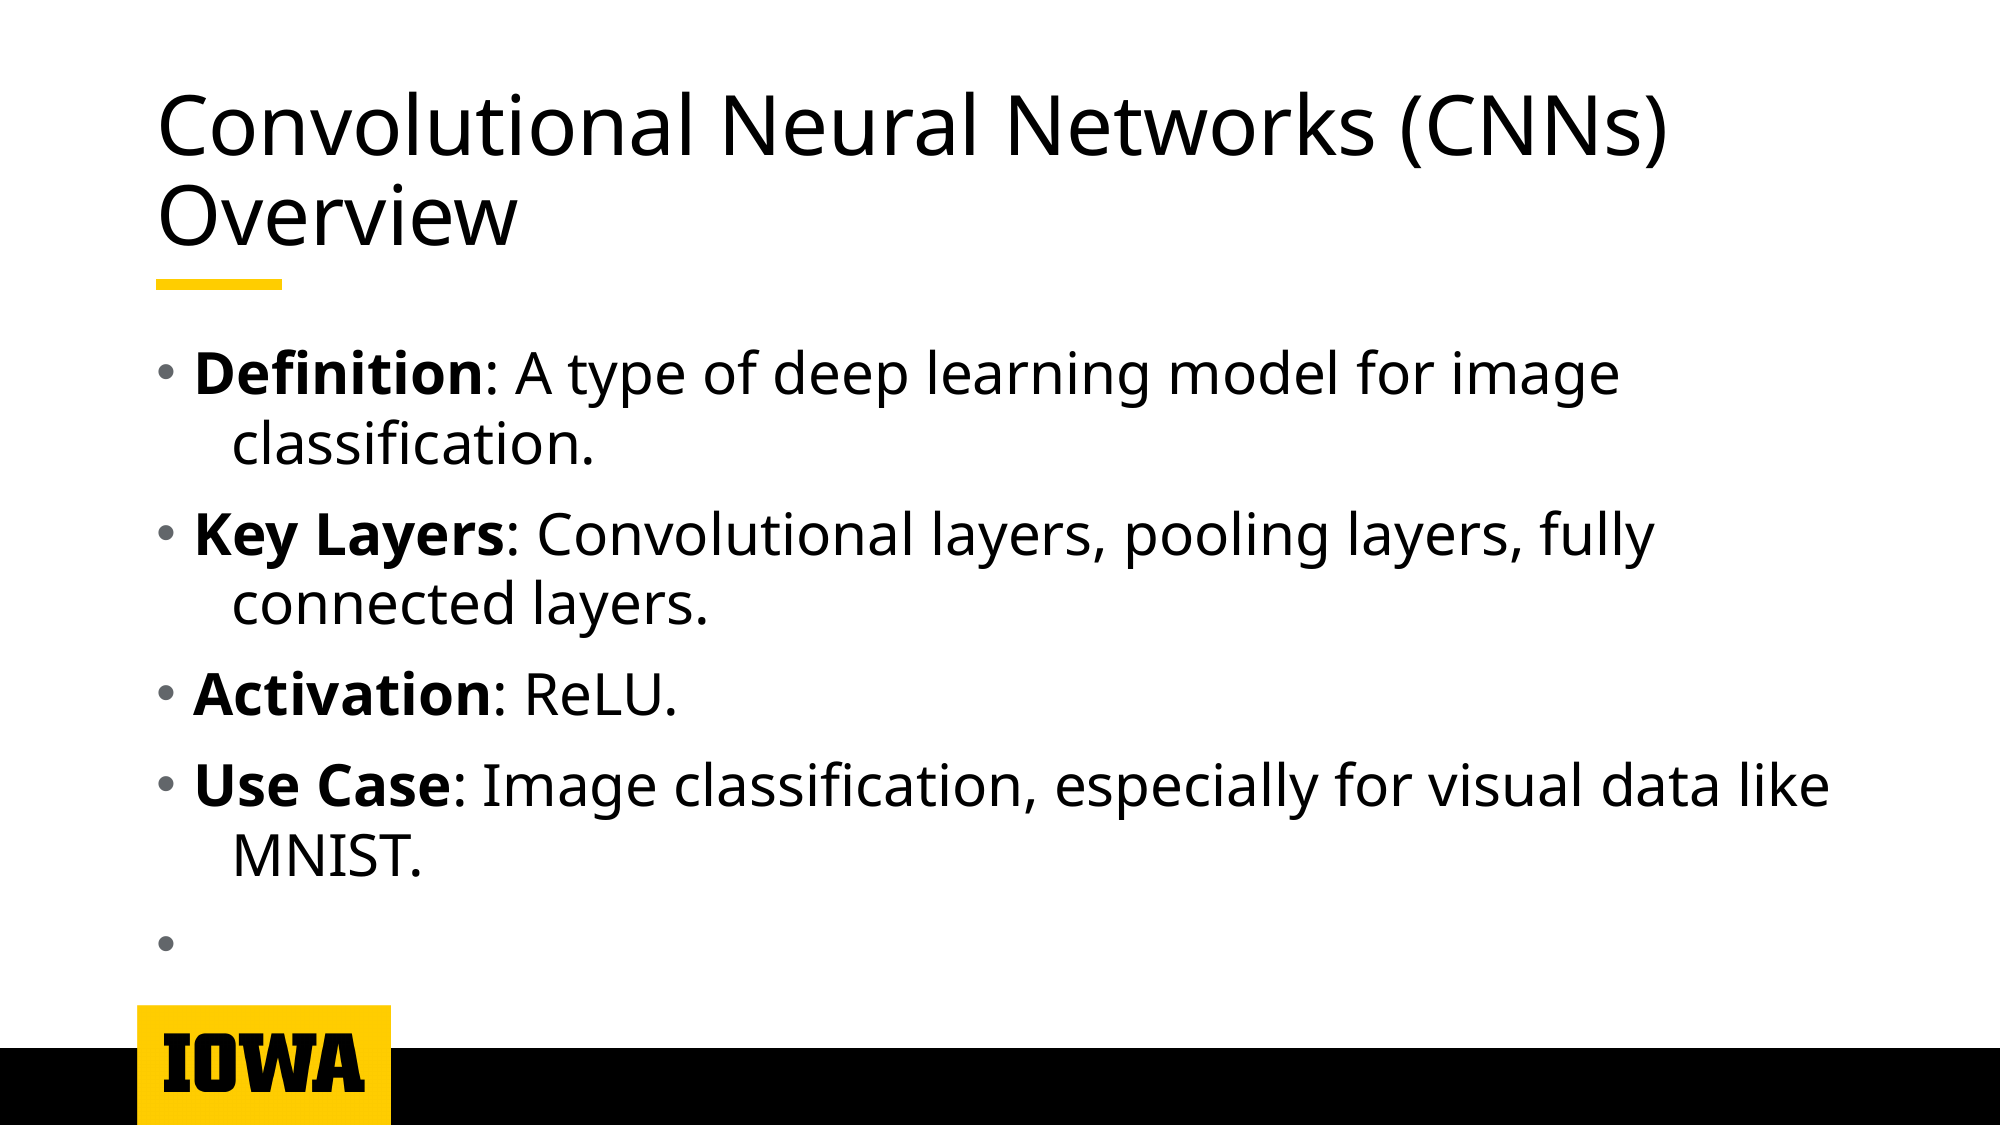

# Convolutional Neural Networks (CNNs) Overview
Definition: A type of deep learning model for image classification.
Key Layers: Convolutional layers, pooling layers, fully connected layers.
Activation: ReLU.
Use Case: Image classification, especially for visual data like MNIST.